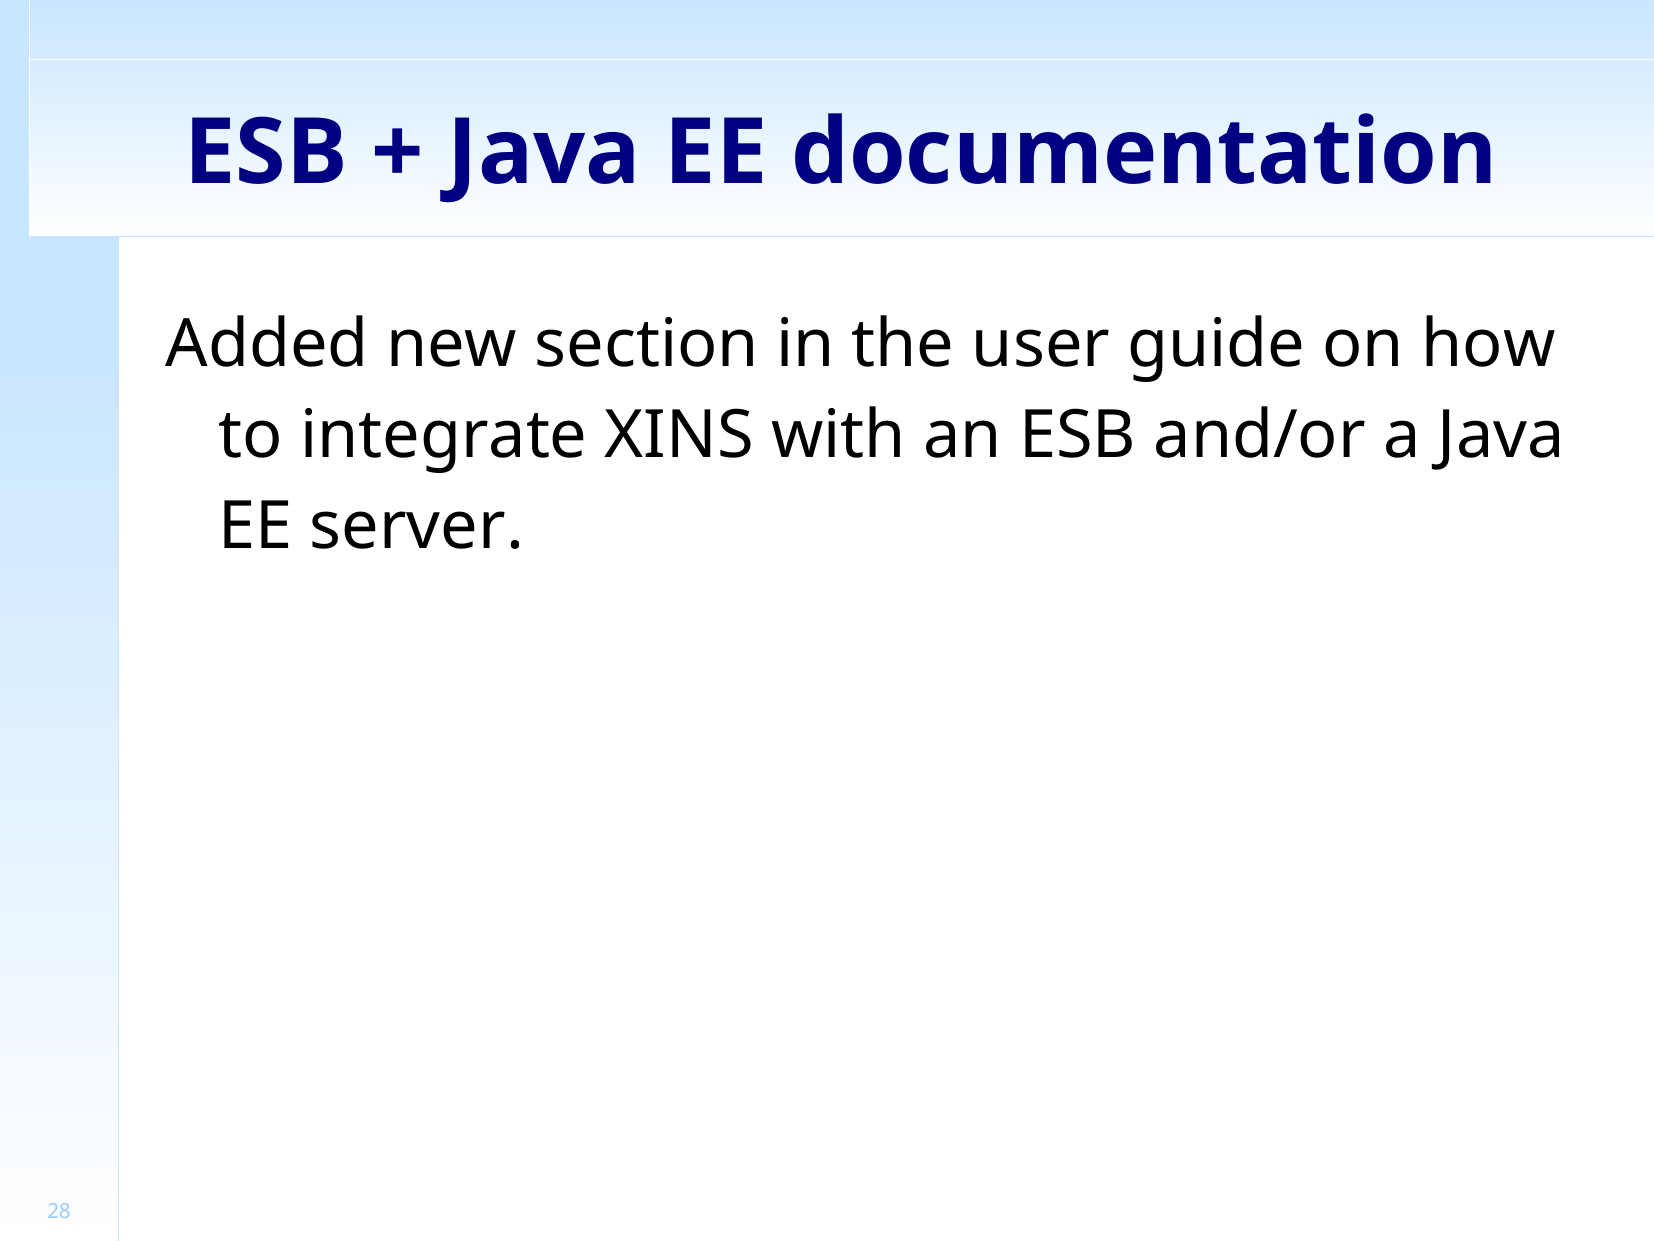

# ESB + Java EE documentation
Added new section in the user guide on how to integrate XINS with an ESB and/or a Java EE server.